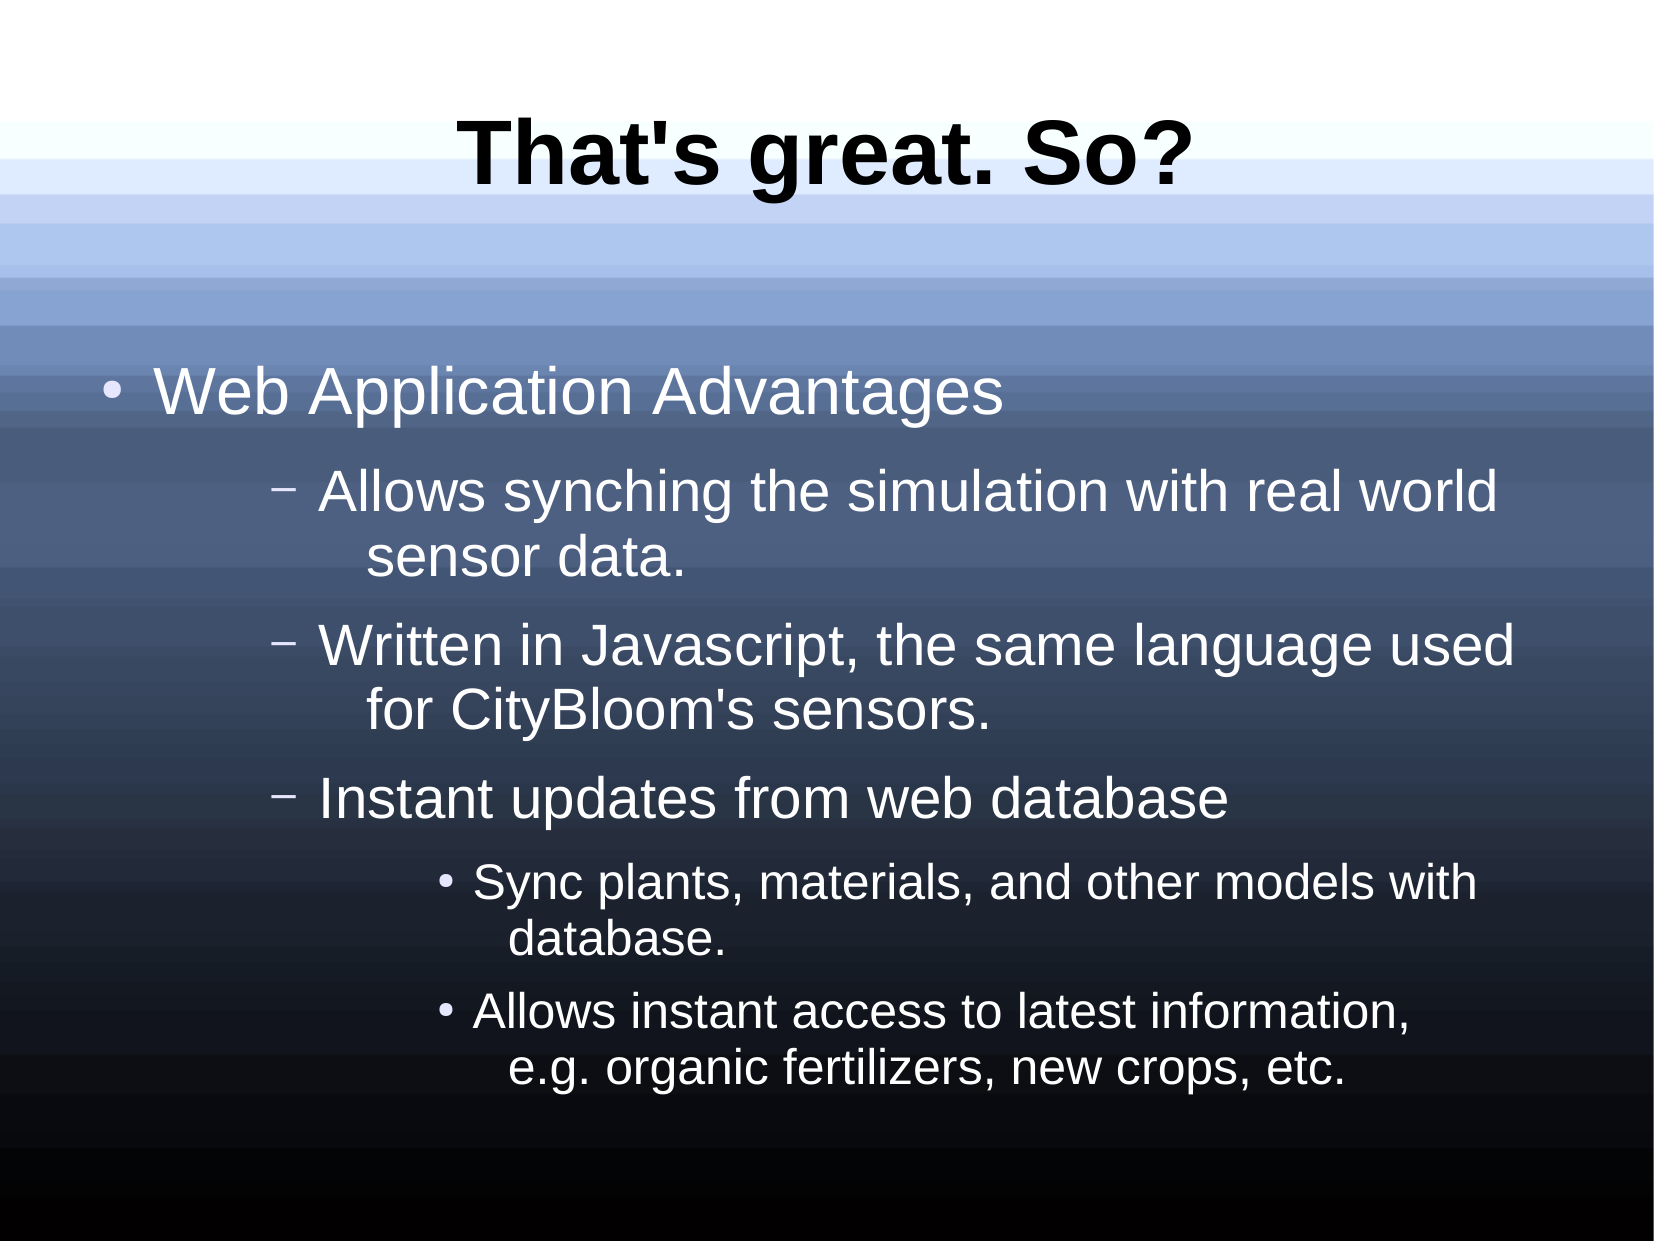

# That's great. So?
Web Application Advantages
Allows synching the simulation with real world sensor data.
Written in Javascript, the same language used for CityBloom's sensors.
Instant updates from web database
Sync plants, materials, and other models with database.
Allows instant access to latest information,
e.g. organic fertilizers, new crops, etc.